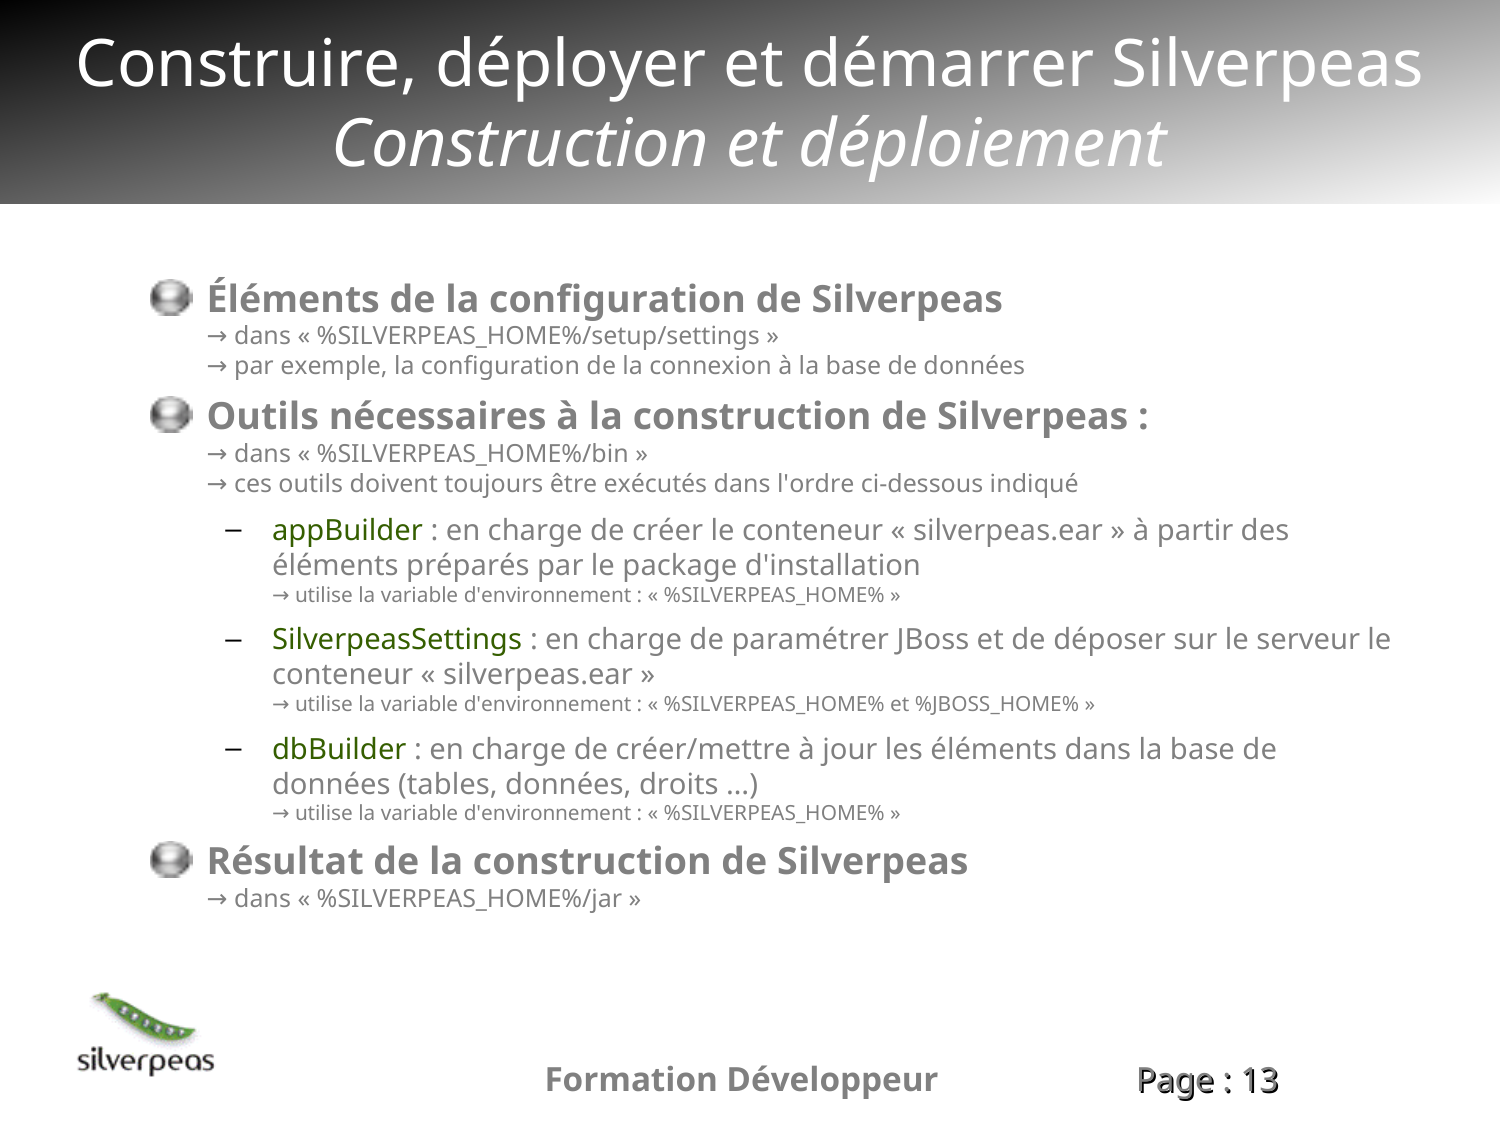

# Construire, déployer et démarrer Silverpeas Construction et déploiement
Éléments de la configuration de Silverpeas
→ dans « %SILVERPEAS_HOME%/setup/settings »
→ par exemple, la configuration de la connexion à la base de données
Outils nécessaires à la construction de Silverpeas :
→ dans « %SILVERPEAS_HOME%/bin »
→ ces outils doivent toujours être exécutés dans l'ordre ci-dessous indiqué
appBuilder : en charge de créer le conteneur « silverpeas.ear » à partir des éléments préparés par le package d'installation
→ utilise la variable d'environnement : « %SILVERPEAS_HOME% »
SilverpeasSettings : en charge de paramétrer JBoss et de déposer sur le serveur le conteneur « silverpeas.ear »
→ utilise la variable d'environnement : « %SILVERPEAS_HOME% et %JBOSS_HOME% »
dbBuilder : en charge de créer/mettre à jour les éléments dans la base de données (tables, données, droits …)
→ utilise la variable d'environnement : « %SILVERPEAS_HOME% »
Résultat de la construction de Silverpeas
→ dans « %SILVERPEAS_HOME%/jar »